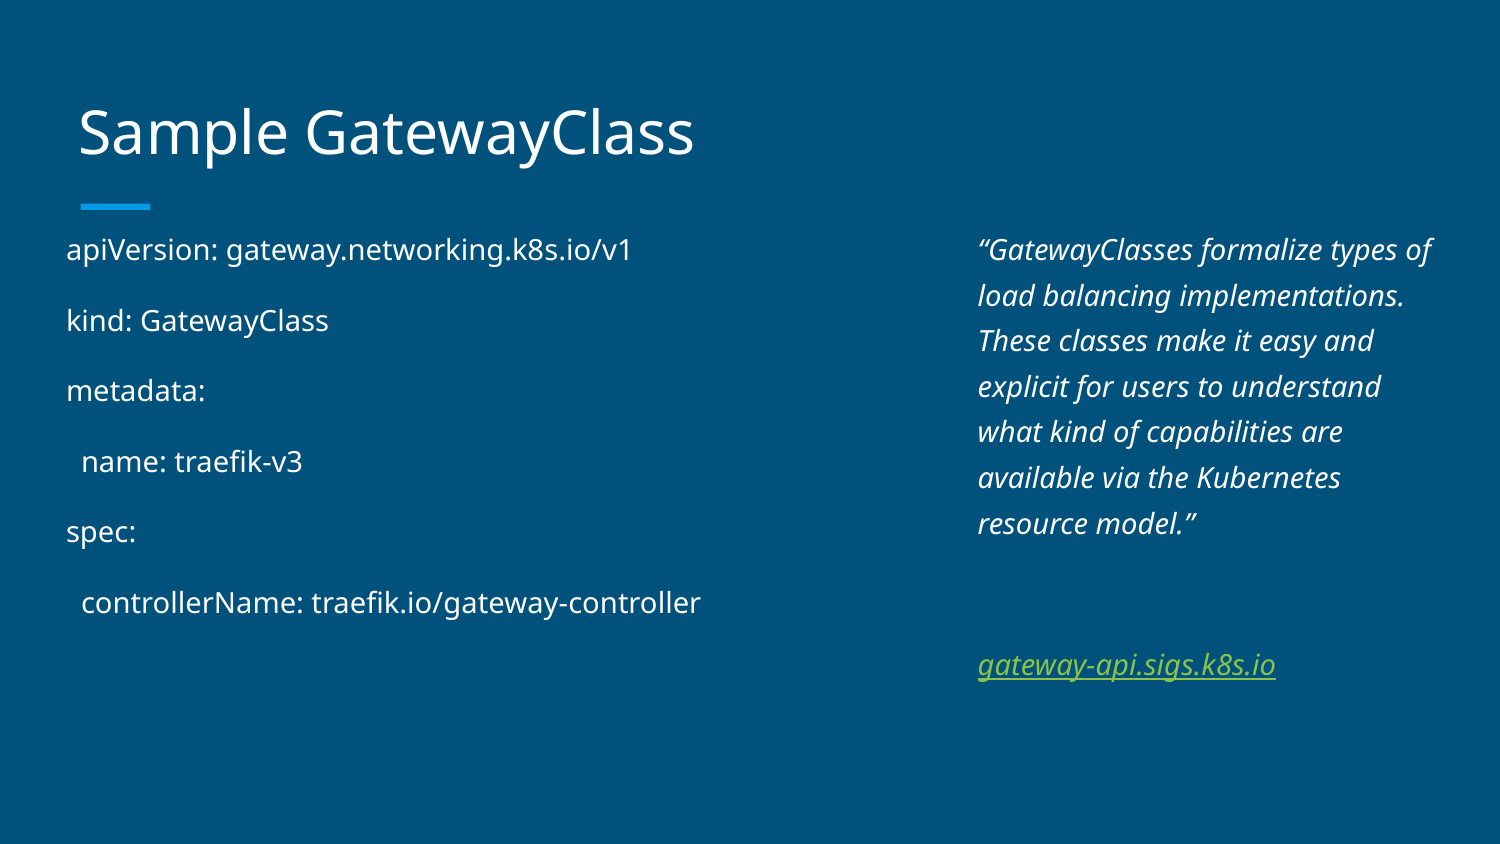

# Sample GatewayClass
“GatewayClasses formalize types of load balancing implementations. These classes make it easy and explicit for users to understand what kind of capabilities are available via the Kubernetes resource model.”
gateway-api.sigs.k8s.io
apiVersion: gateway.networking.k8s.io/v1
kind: GatewayClass
metadata:
 name: traefik-v3
spec:
 controllerName: traefik.io/gateway-controller